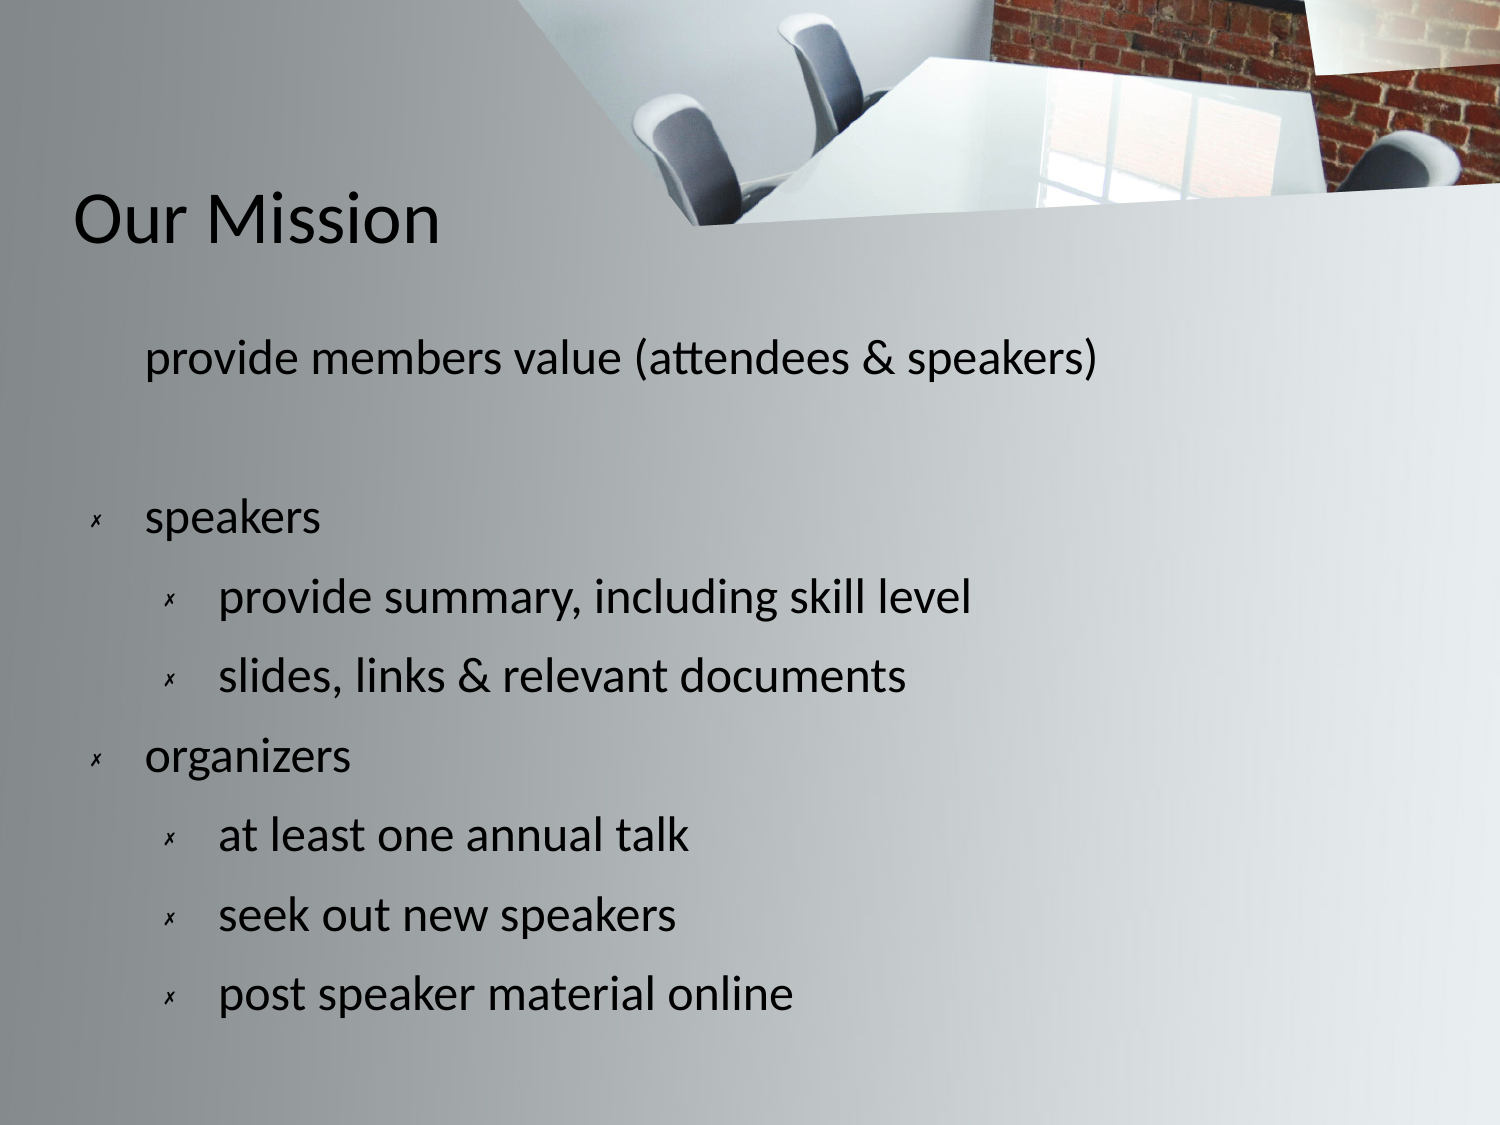

# Our Mission
provide members value (attendees & speakers)
speakers
provide summary, including skill level
slides, links & relevant documents
organizers
at least one annual talk
seek out new speakers
post speaker material online